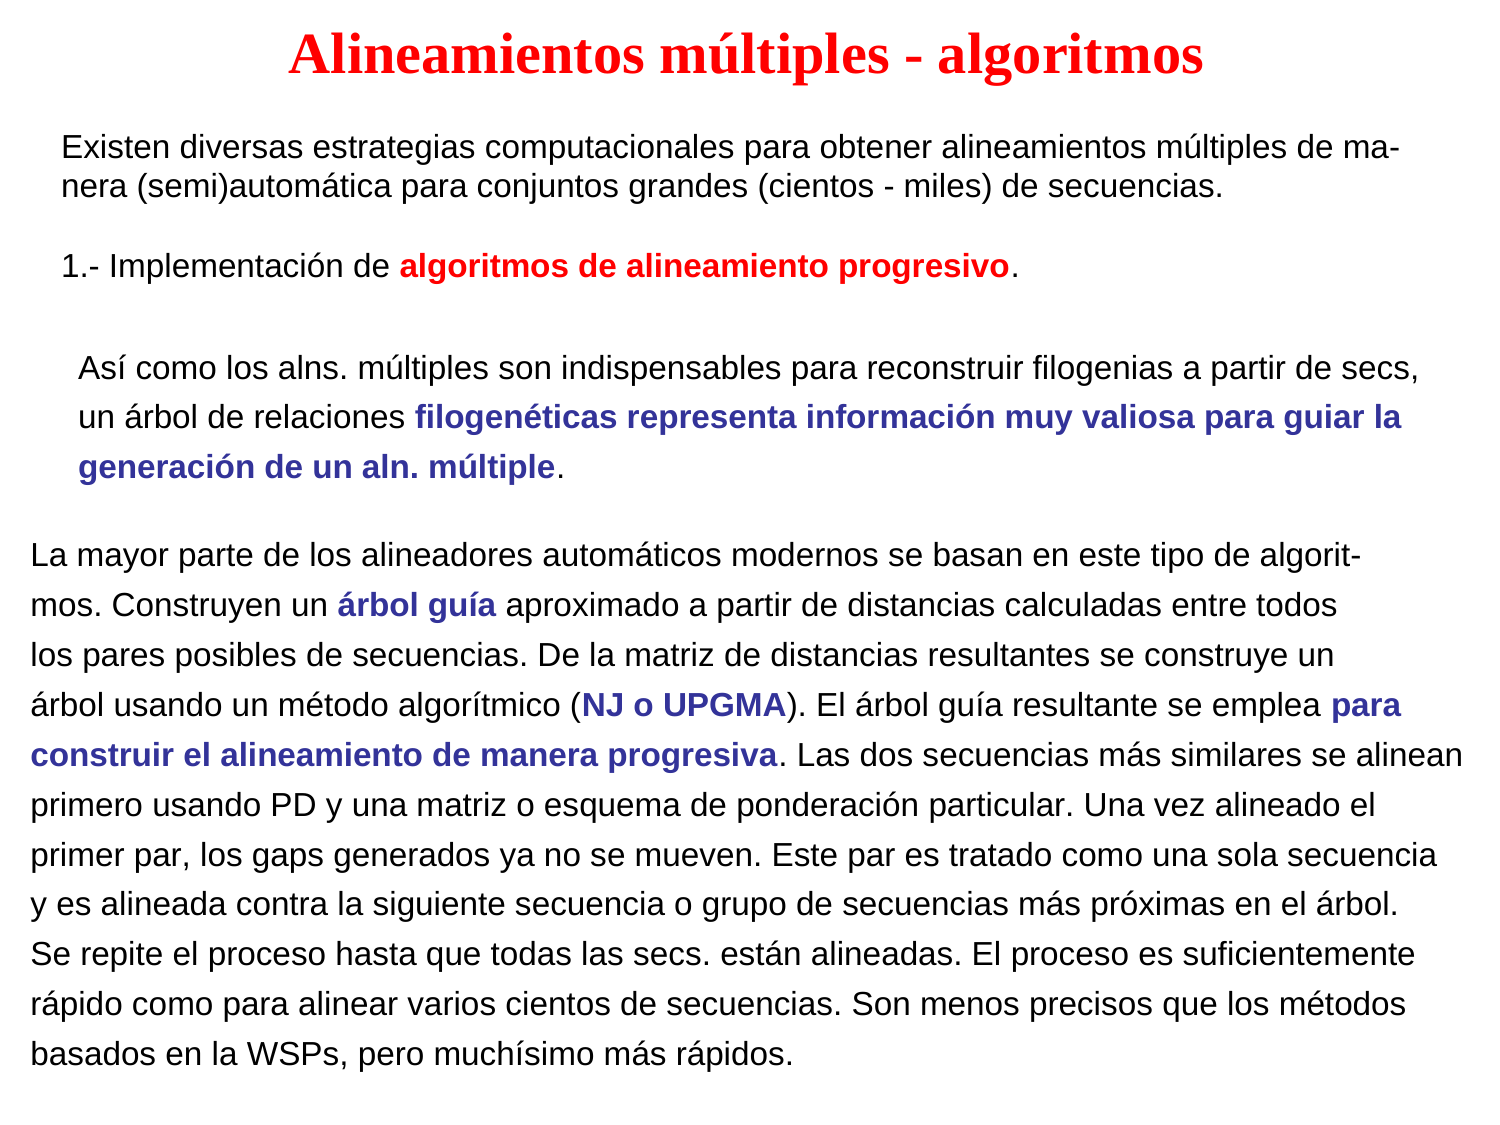

Alineamientos múltiples - algoritmos
Existen diversas estrategias computacionales para obtener alineamientos múltiples de ma-
nera (semi)automática para conjuntos grandes (cientos - miles) de secuencias.
1.- Implementación de algoritmos de alineamiento progresivo.
Así como los alns. múltiples son indispensables para reconstruir filogenias a partir de secs,
un árbol de relaciones filogenéticas representa información muy valiosa para guiar la
generación de un aln. múltiple.
La mayor parte de los alineadores automáticos modernos se basan en este tipo de algorit-
mos. Construyen un árbol guía aproximado a partir de distancias calculadas entre todos
los pares posibles de secuencias. De la matriz de distancias resultantes se construye un
árbol usando un método algorítmico (NJ o UPGMA). El árbol guía resultante se emplea para
construir el alineamiento de manera progresiva. Las dos secuencias más similares se alinean
primero usando PD y una matriz o esquema de ponderación particular. Una vez alineado el
primer par, los gaps generados ya no se mueven. Este par es tratado como una sola secuencia
y es alineada contra la siguiente secuencia o grupo de secuencias más próximas en el árbol.
Se repite el proceso hasta que todas las secs. están alineadas. El proceso es suficientemente
rápido como para alinear varios cientos de secuencias. Son menos precisos que los métodos
basados en la WSPs, pero muchísimo más rápidos.